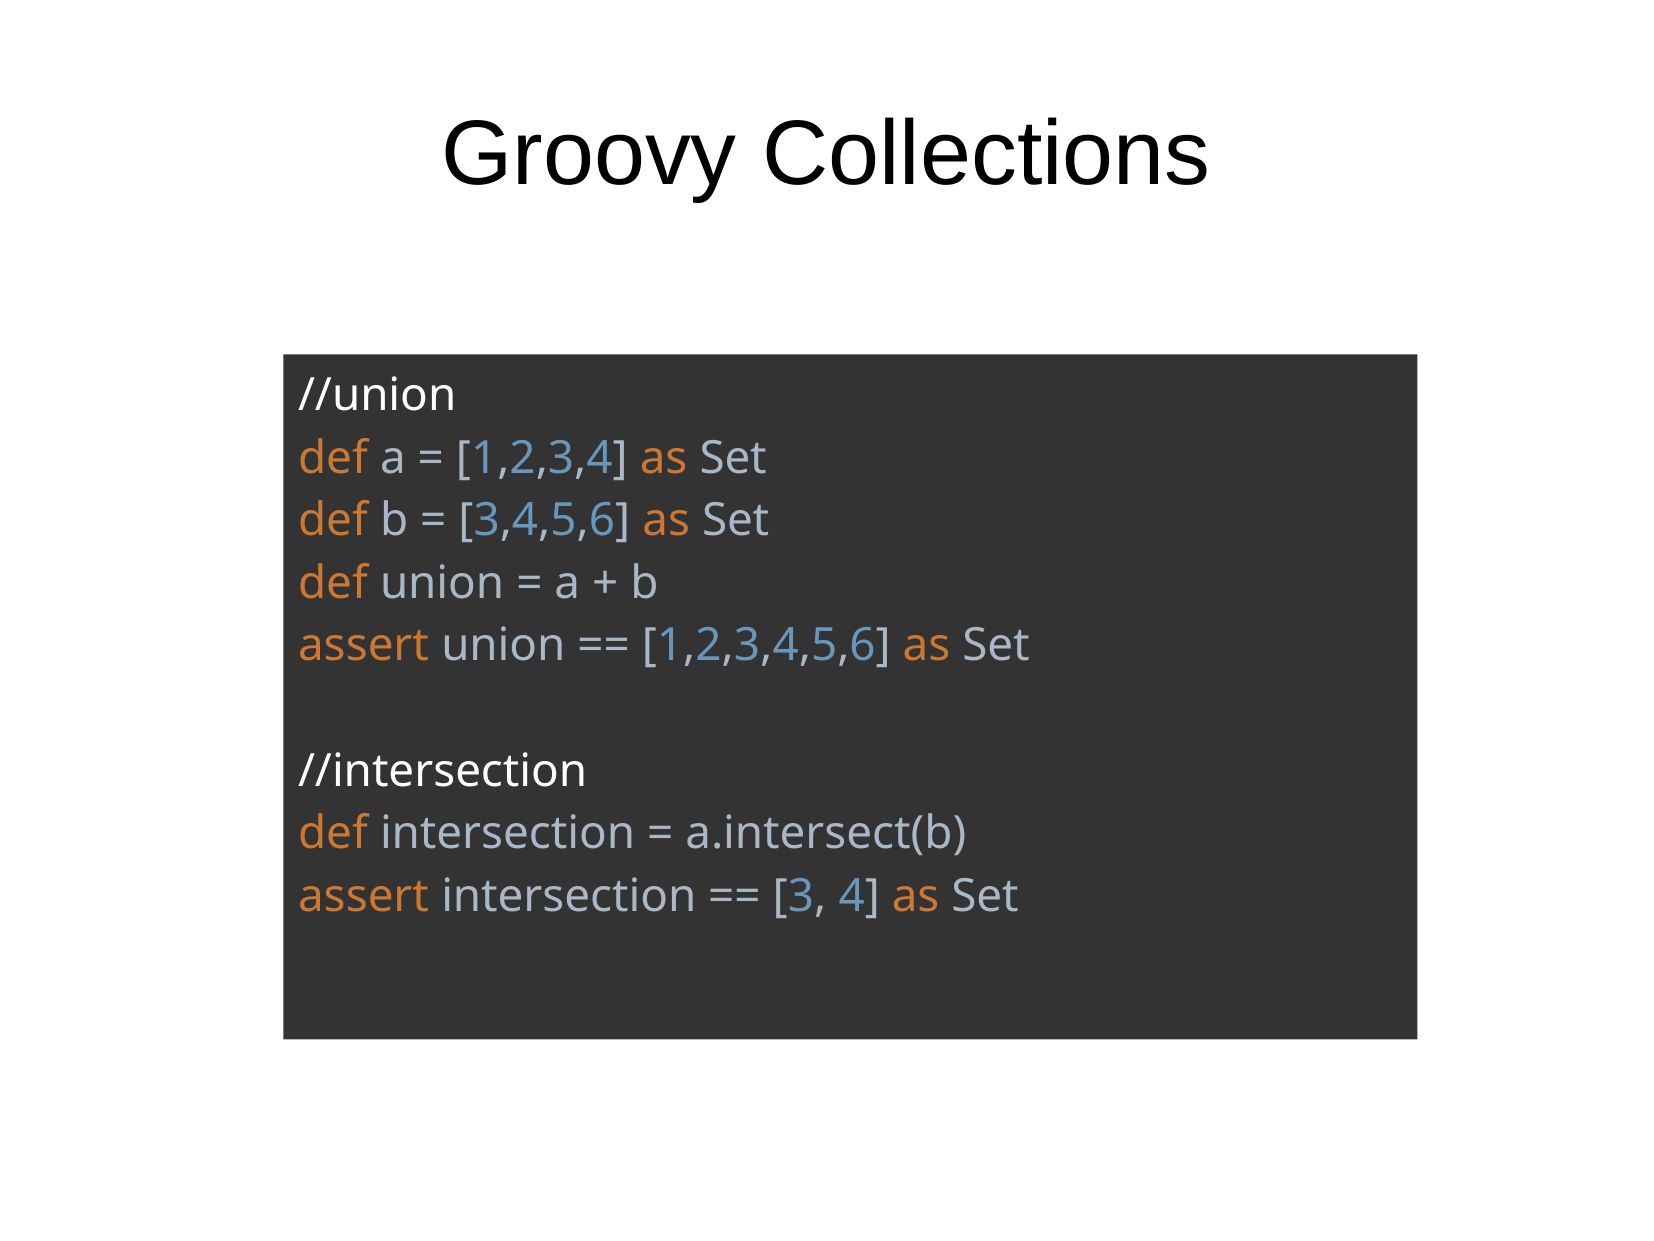

# Groovy Collections
//union
def a = [1,2,3,4] as Set
def b = [3,4,5,6] as Set
def union = a + b
assert union == [1,2,3,4,5,6] as Set
//intersection
def intersection = a.intersect(b)
assert intersection == [3, 4] as Set